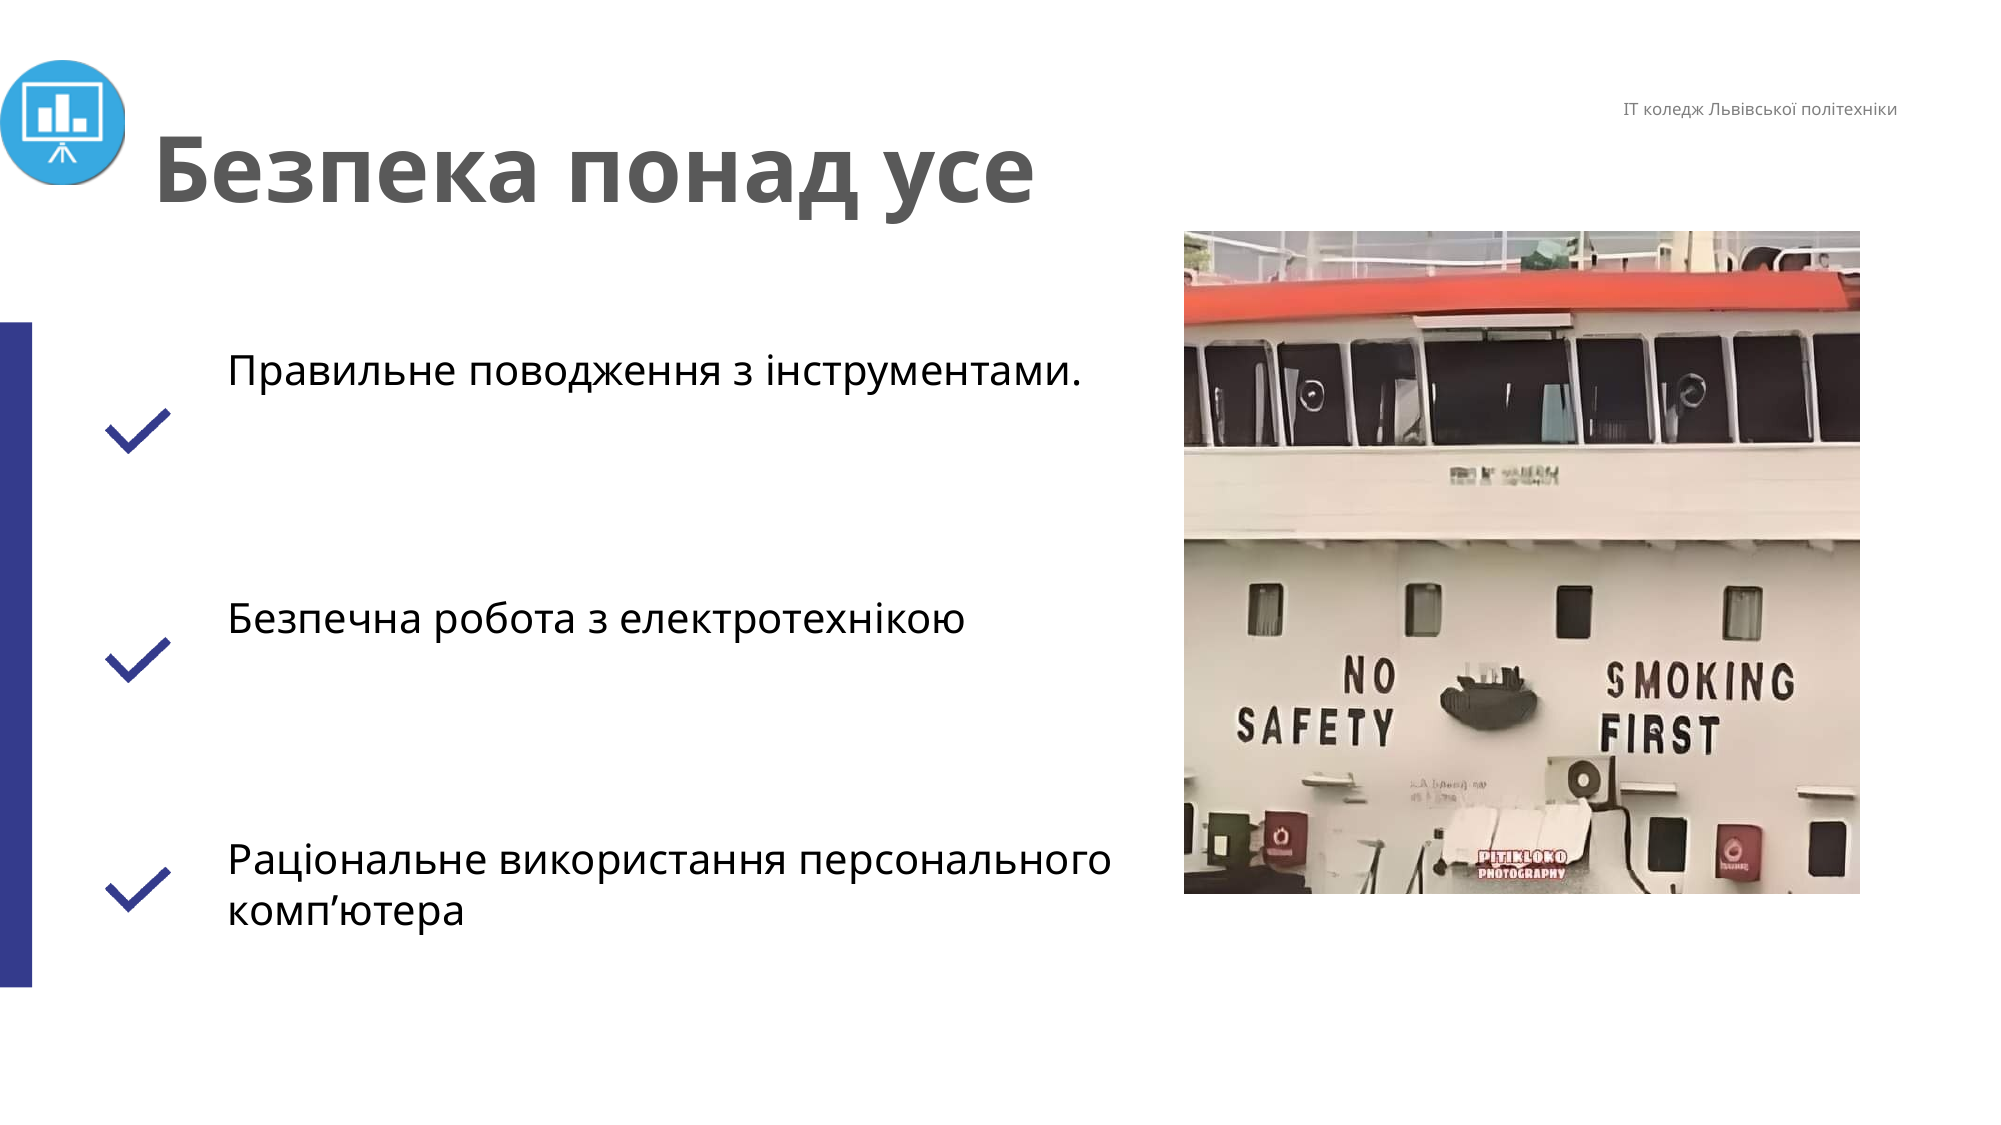

# Безпека понад усе
IT коледж Львівської політехніки
Правильне поводження з інструментами.
Безпечна робота з електротехнікою
Раціональне використання персонального комп’ютера